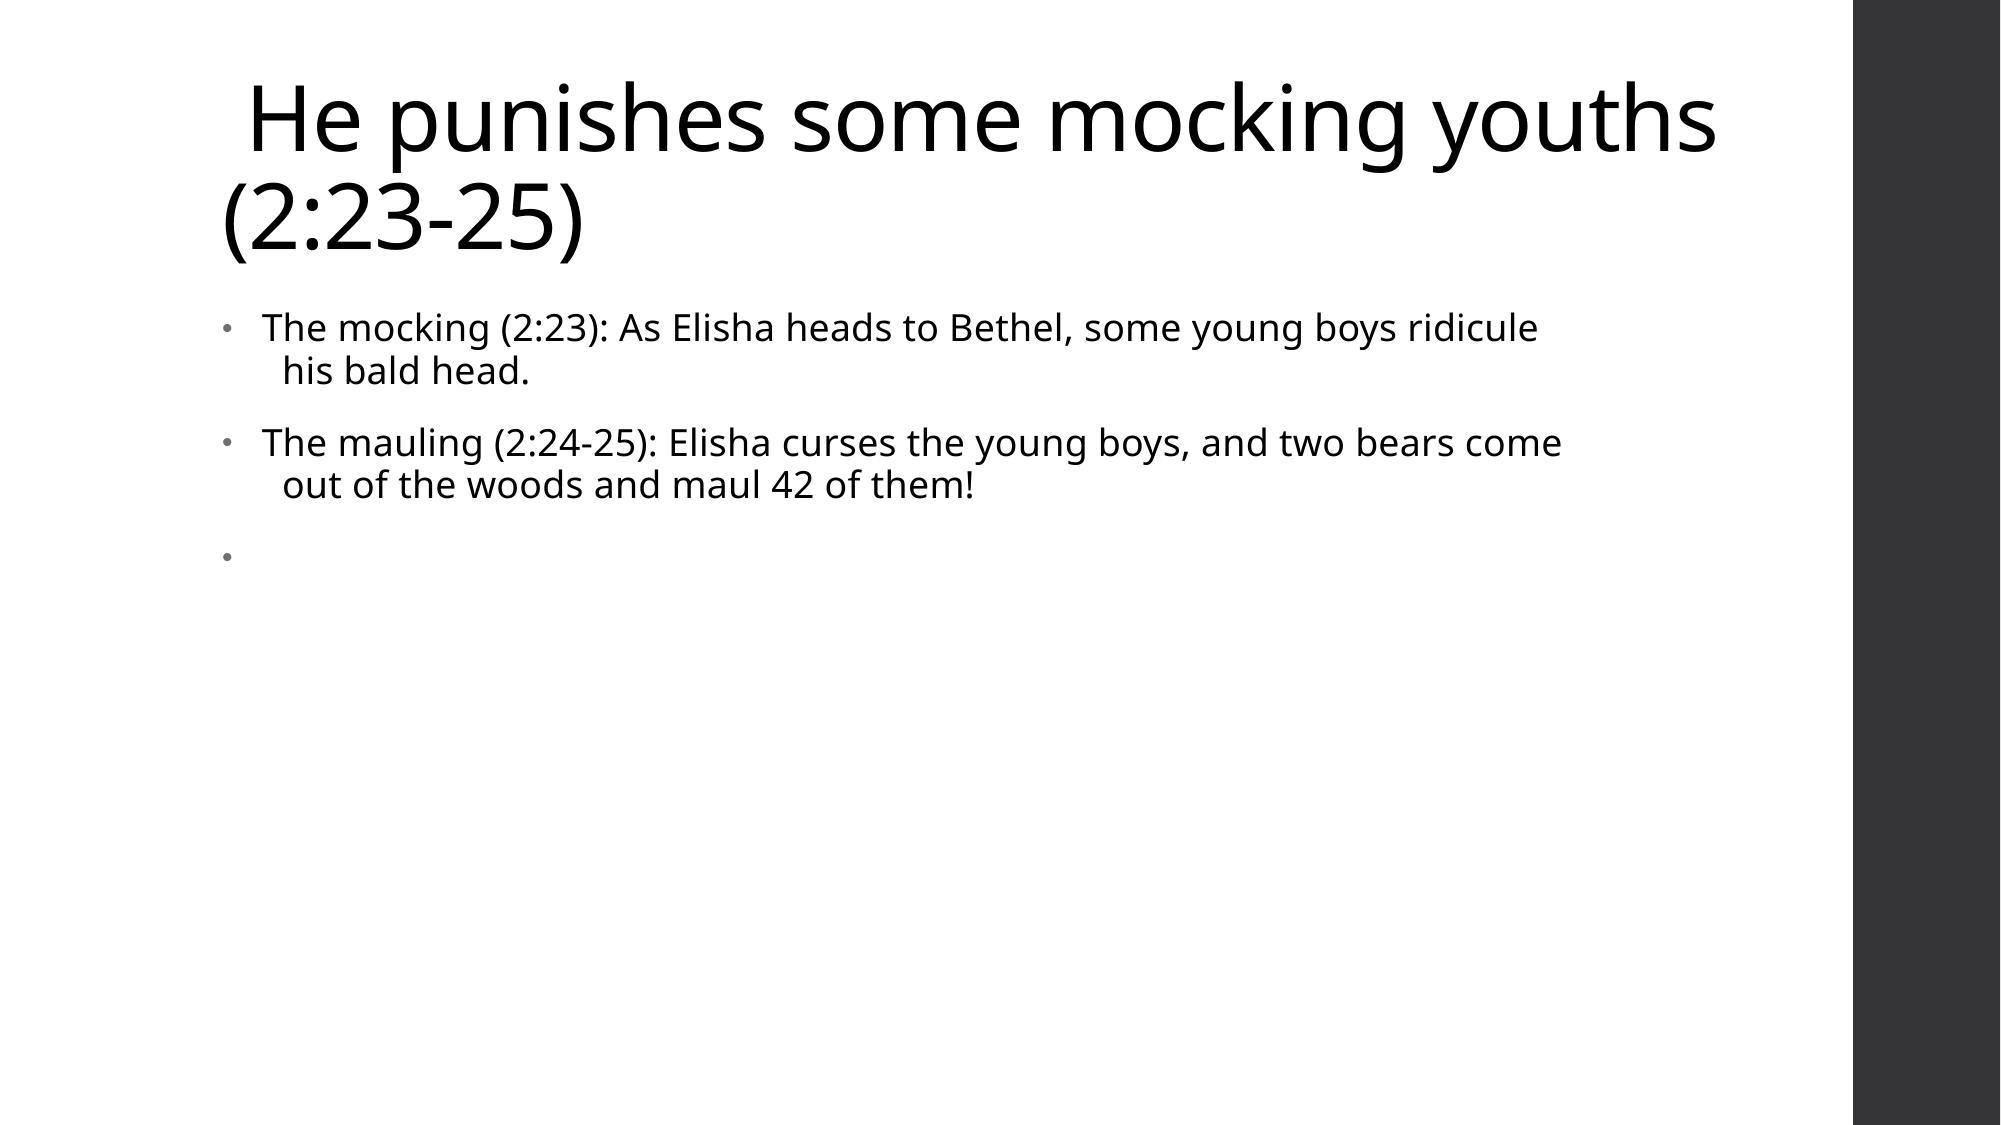

# He punishes some mocking youths (2:23-25)
 The mocking (2:23): As Elisha heads to Bethel, some young boys ridicule his bald head.
 The mauling (2:24-25): Elisha curses the young boys, and two bears come out of the woods and maul 42 of them!